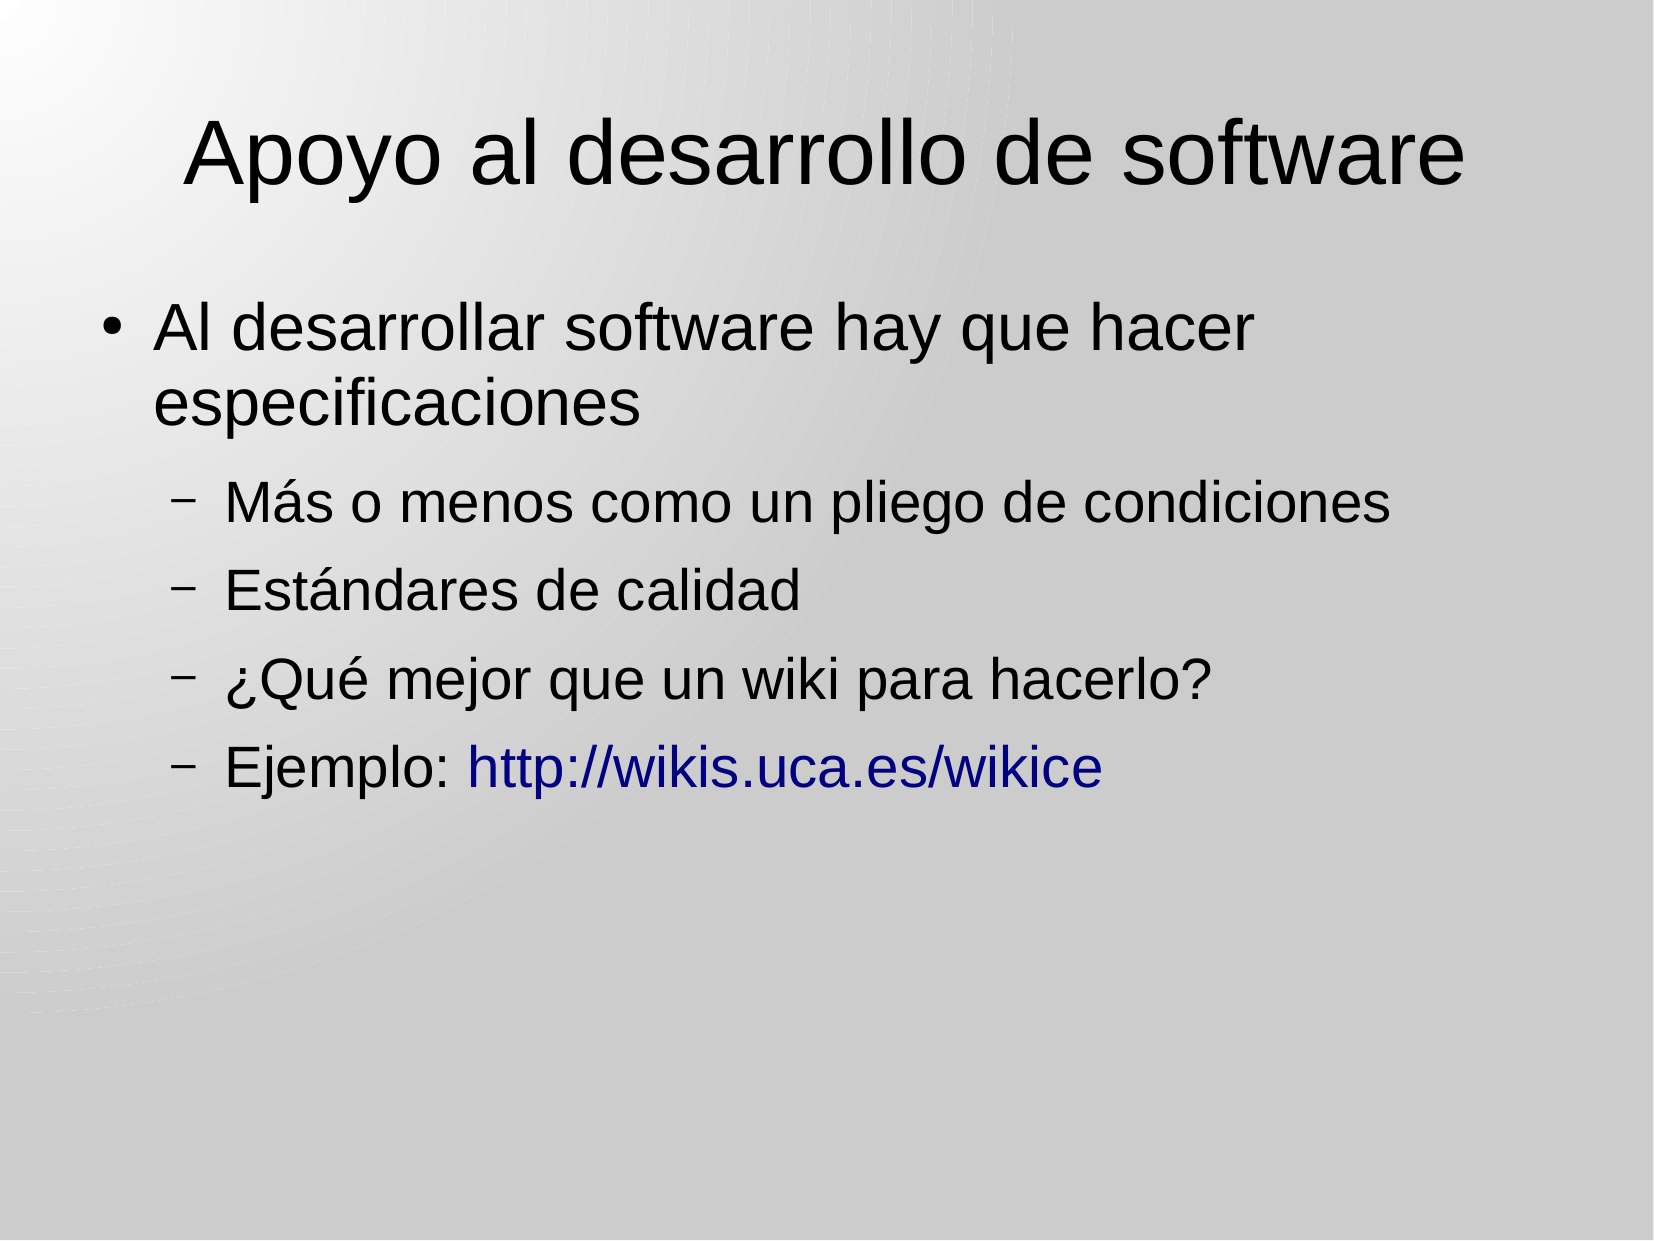

# Apoyo al desarrollo de software
Al desarrollar software hay que hacer especificaciones
Más o menos como un pliego de condiciones
Estándares de calidad
¿Qué mejor que un wiki para hacerlo?
Ejemplo: http://wikis.uca.es/wikice